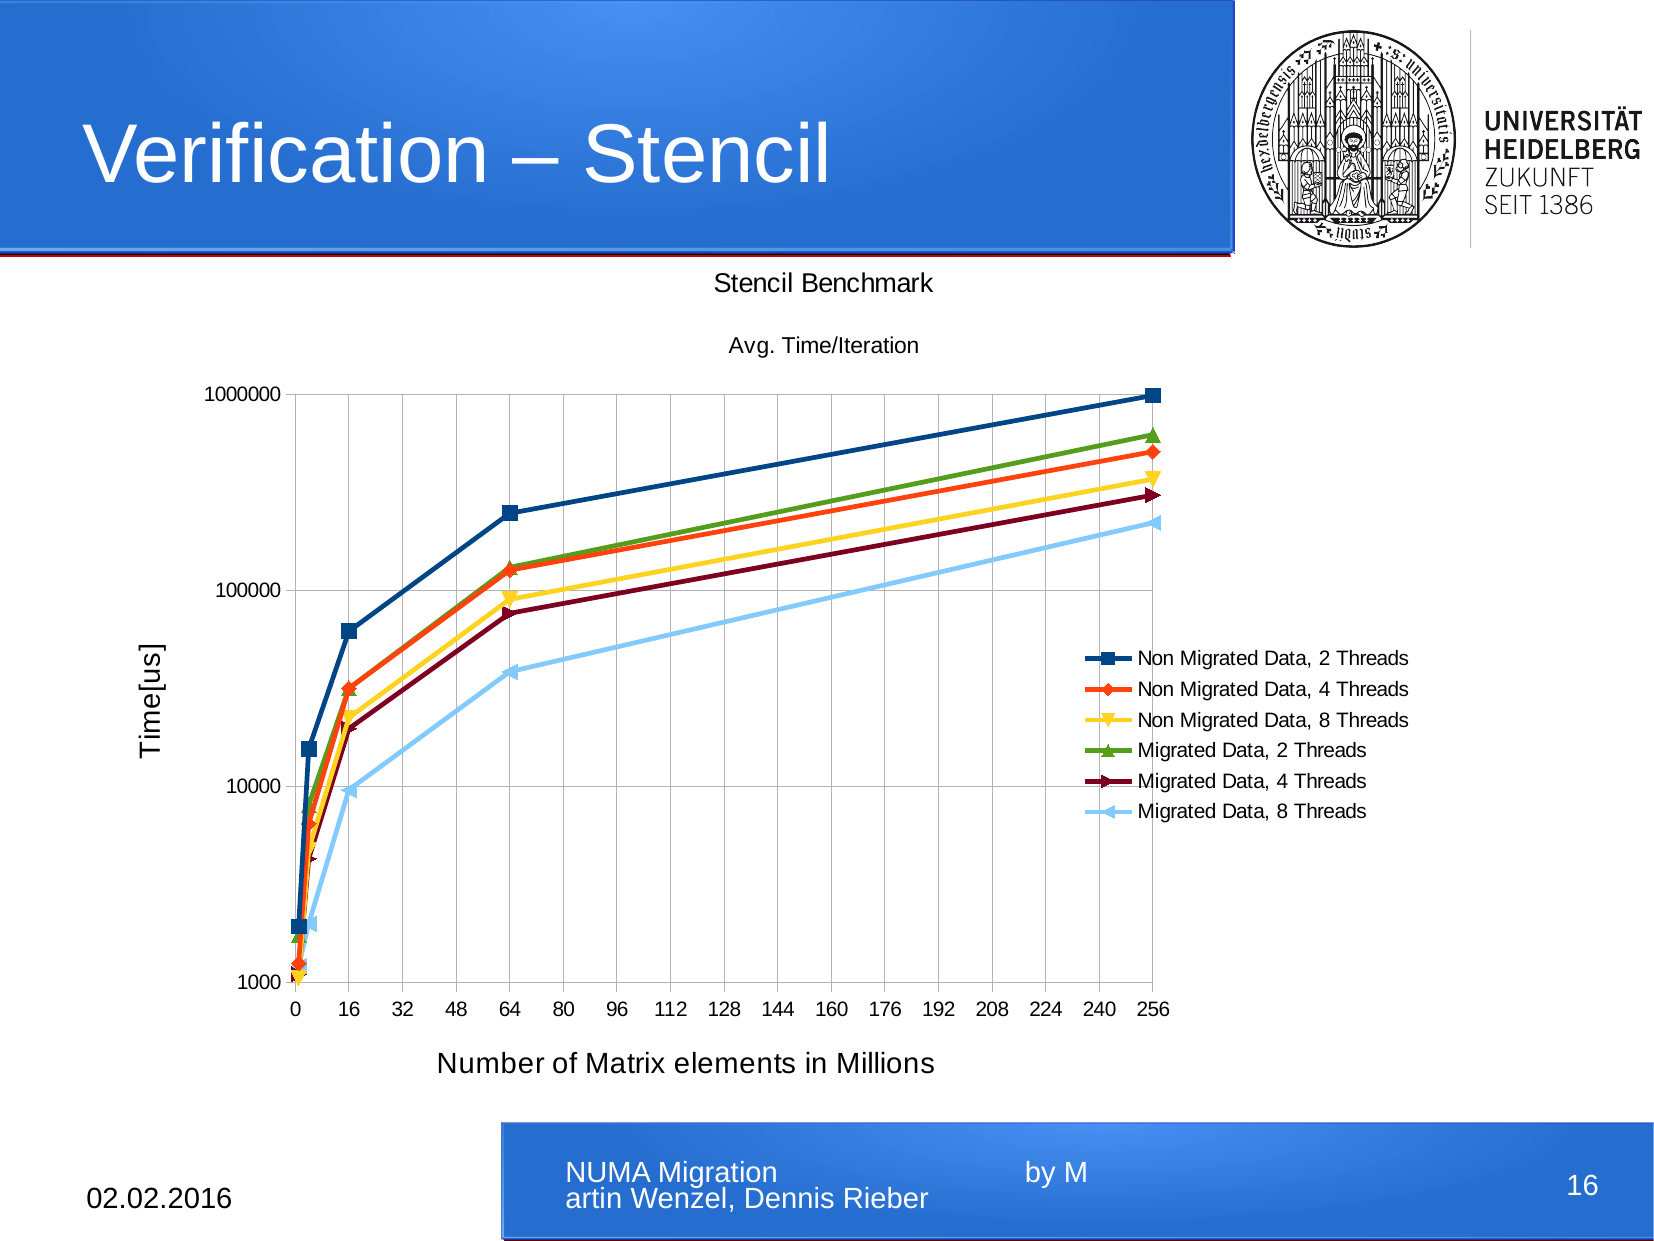

# Verification – Stencil
### Chart: Stencil Benchmark
Avg. Time/Iteration
| Category | Non Migrated Data, 2 Threads | Non Migrated Data, 4 Threads | Non Migrated Data, 8 Threads | Migrated Data, 2 Threads | Migrated Data, 4 Threads | Migrated Data, 8 Threads |
|---|---|---|---|---|---|---|NUMA Migration by Martin Wenzel, Dennis Rieber
16
02.02.2016